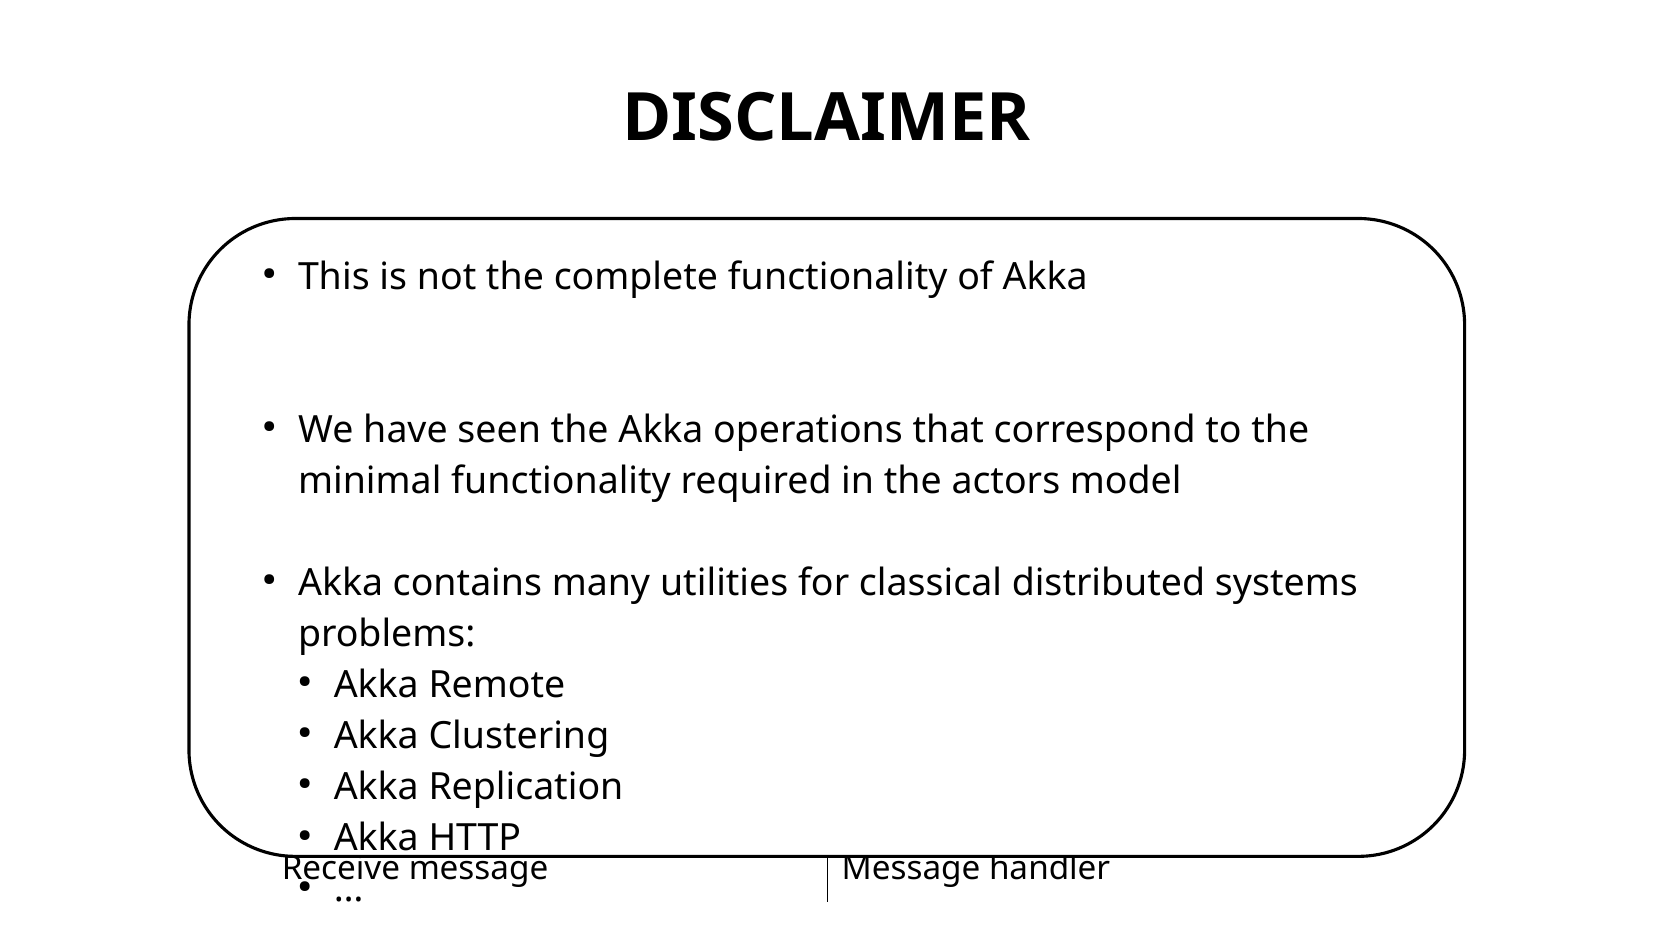

# DISCLAIMER
This is not the complete functionality of Akka
We have seen the Akka operations that correspond to the minimal functionality required in the actors model
Akka contains many utilities for classical distributed systems problems:
Akka Remote
Akka Clustering
Akka Replication
Akka HTTP
…
| Actors Model | Akka |
| --- | --- |
| Actor | Actor class |
| Address | Actor reference |
| Message | Message static class |
| State | Class local attributes |
| Behaviour | Functions in the class |
| Create actor | Function from system |
| Terminate actor | Function from system |
| Send message | Function from system |
| Receive message | Message handler |